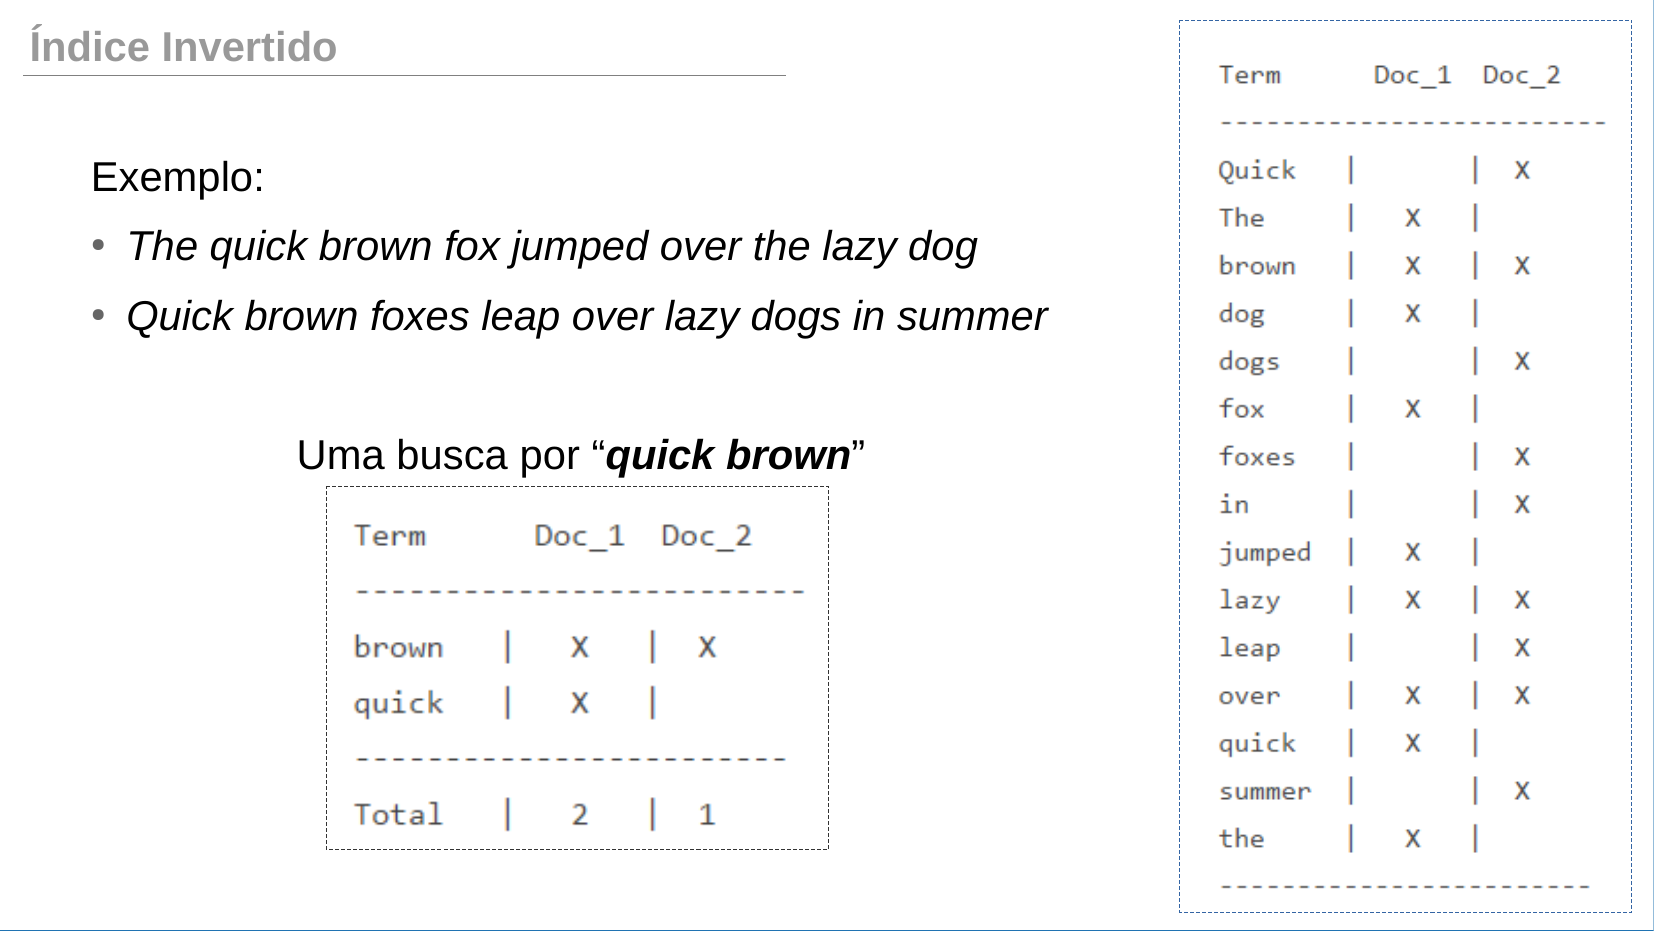

# Índice Invertido
Exemplo:
The quick brown fox jumped over the lazy dog
Quick brown foxes leap over lazy dogs in summer
Uma busca por “quick brown”